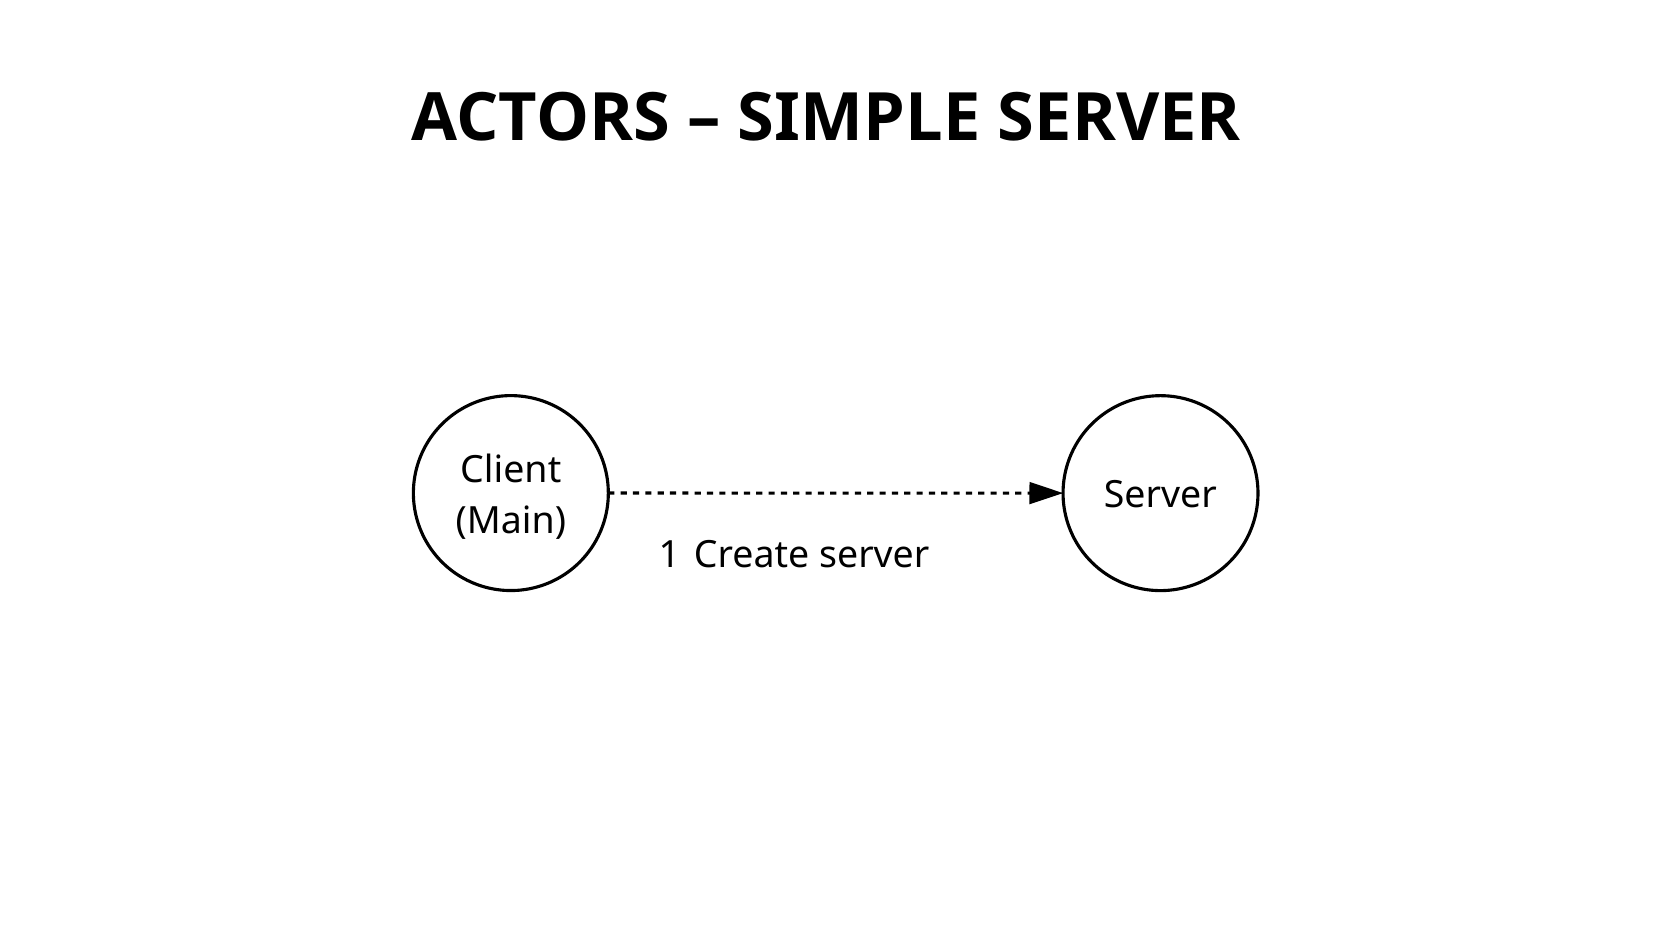

# ACTORS – SIMPLE SERVER
Client
(Main)
Server
Create server